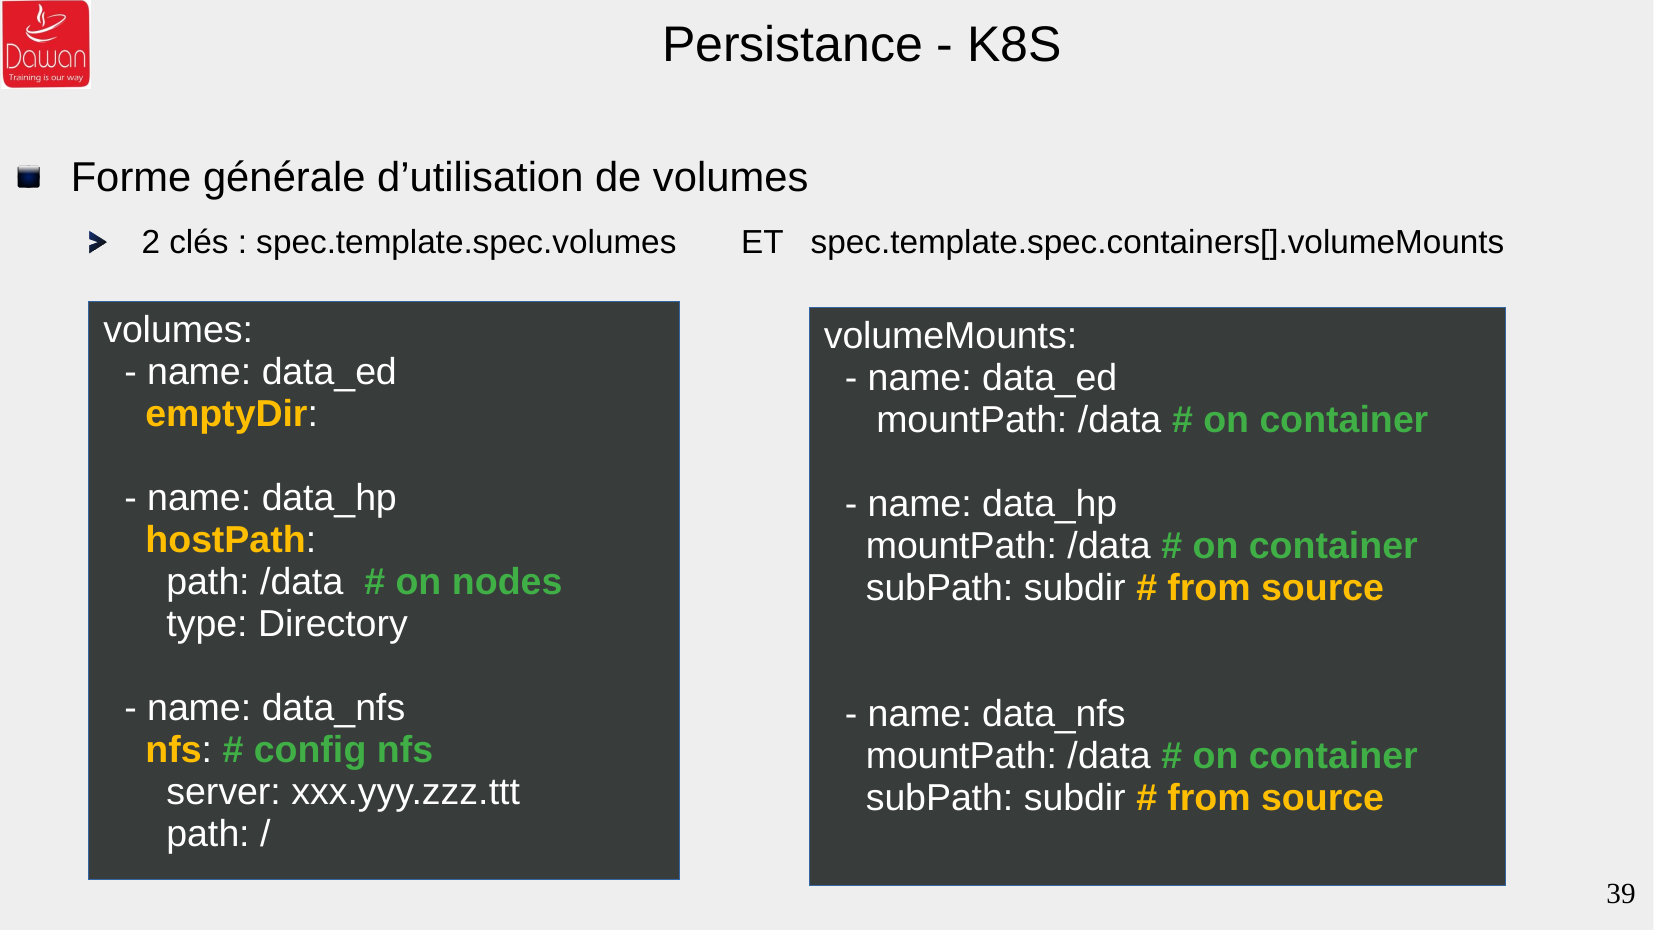

# Persistance - K8S
Forme générale d’utilisation de volumes
2 clés : spec.template.spec.volumes  ET spec.template.spec.containers[].volumeMounts
volumes:
 - name: data_ed
 emptyDir:
 - name: data_hp
 hostPath:
 path: /data # on nodes
 type: Directory
 - name: data_nfs
 nfs: # config nfs
 server: xxx.yyy.zzz.ttt
 path: /
volumeMounts:
 - name: data_ed
 mountPath: /data # on container
 - name: data_hp
 mountPath: /data # on container
 subPath: subdir # from source
 - name: data_nfs
 mountPath: /data # on container
 subPath: subdir # from source
39